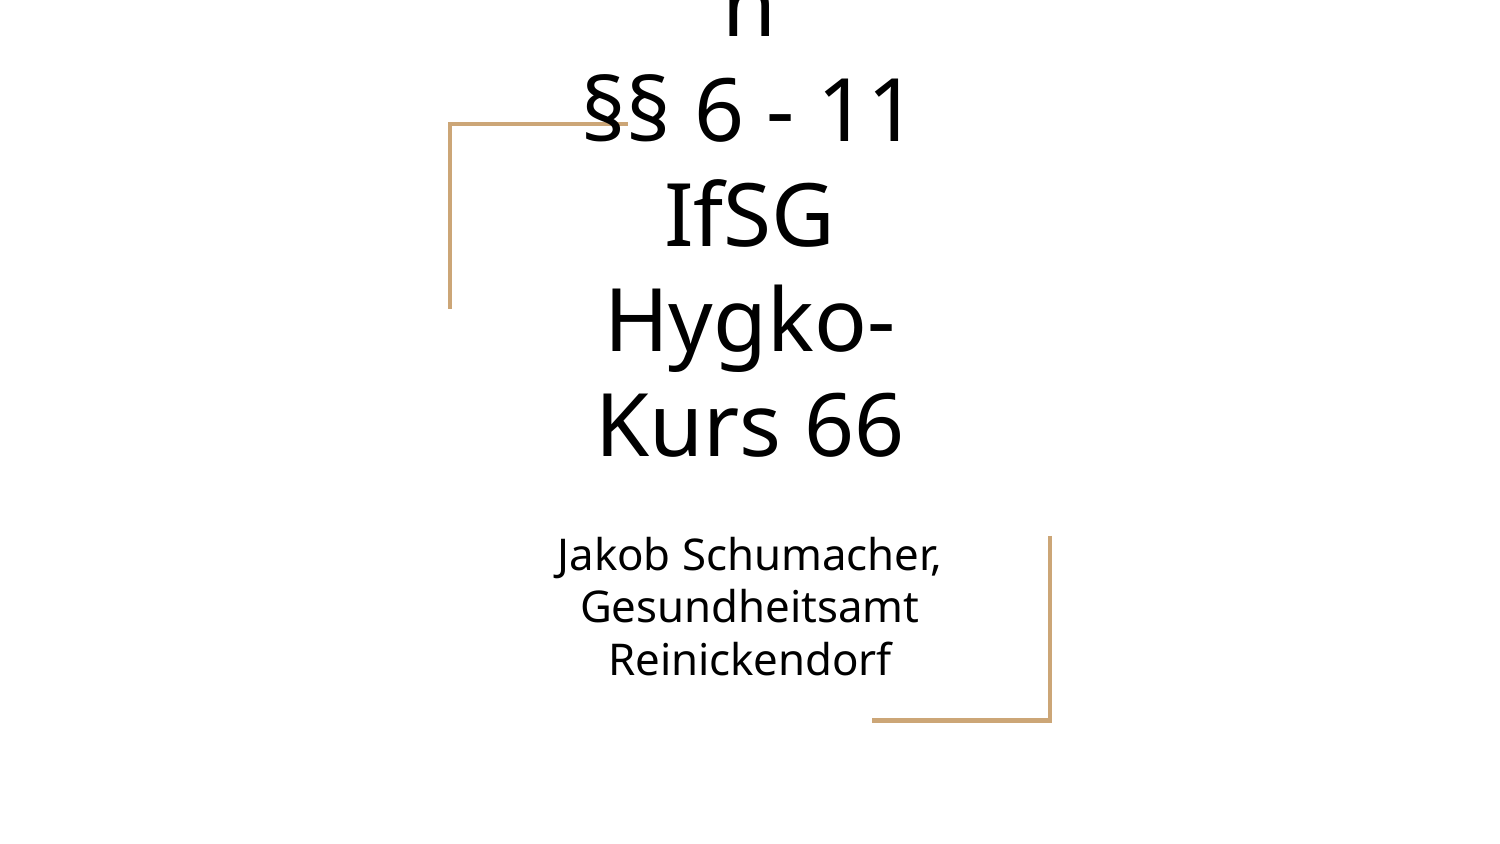

# Das Meldewesen §§ 6 - 11 IfSG Hygko-Kurs 66
Jakob Schumacher, Gesundheitsamt Reinickendorf